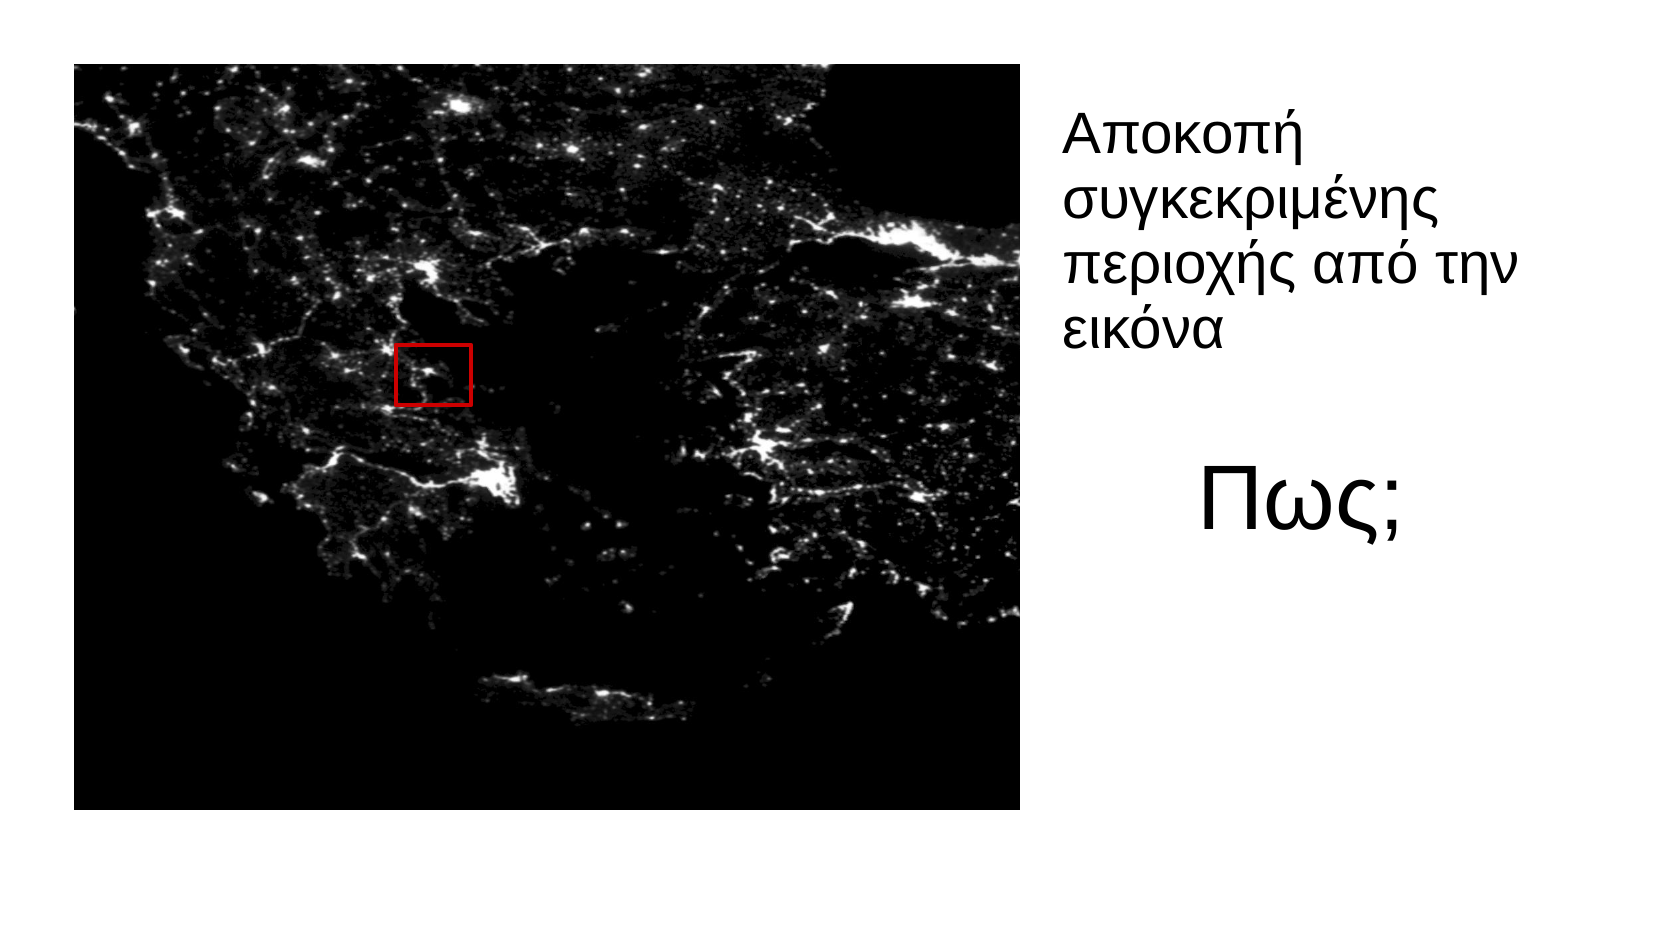

Αποκοπή συγκεκριμένης περιοχής από την εικόνα
# Πως;